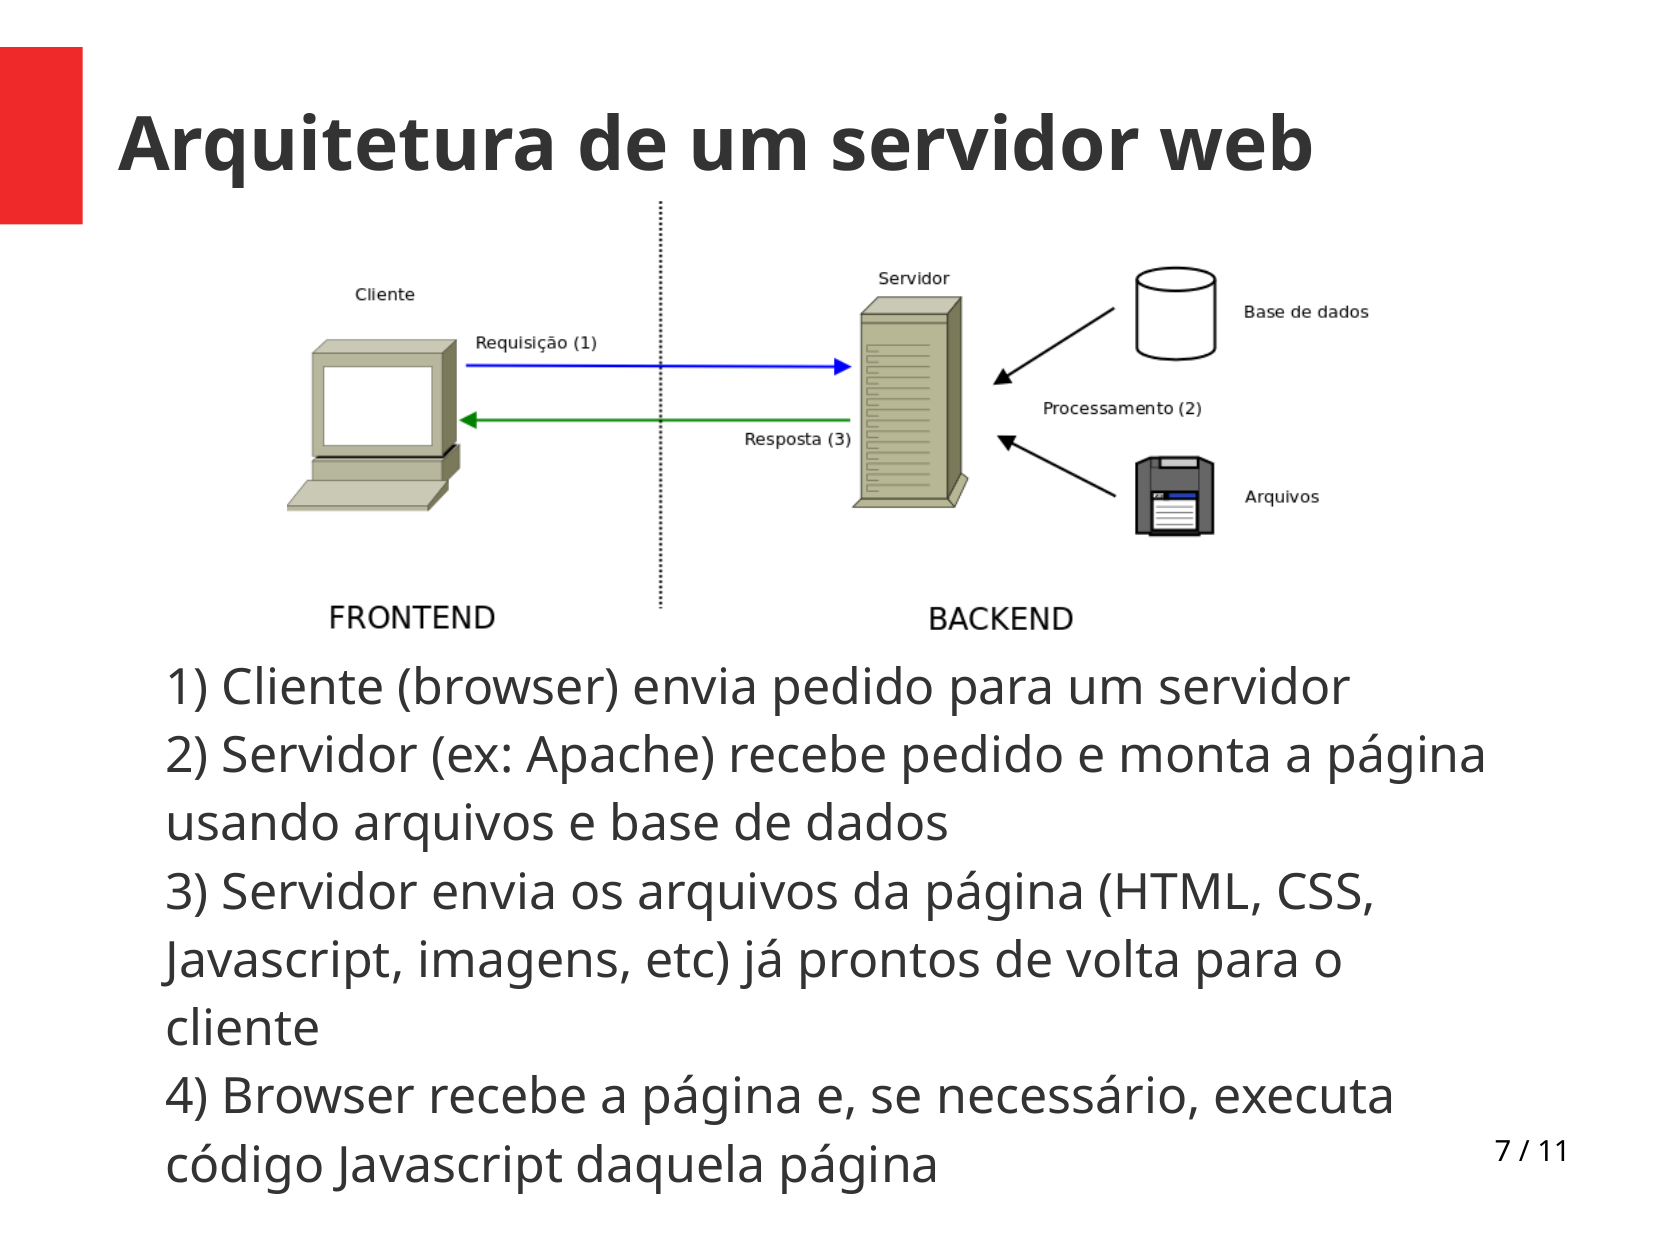

# Arquitetura de um servidor web
1) Cliente (browser) envia pedido para um servidor
2) Servidor (ex: Apache) recebe pedido e monta a página usando arquivos e base de dados
3) Servidor envia os arquivos da página (HTML, CSS, Javascript, imagens, etc) já prontos de volta para o cliente
4) Browser recebe a página e, se necessário, executa código Javascript daquela página
7